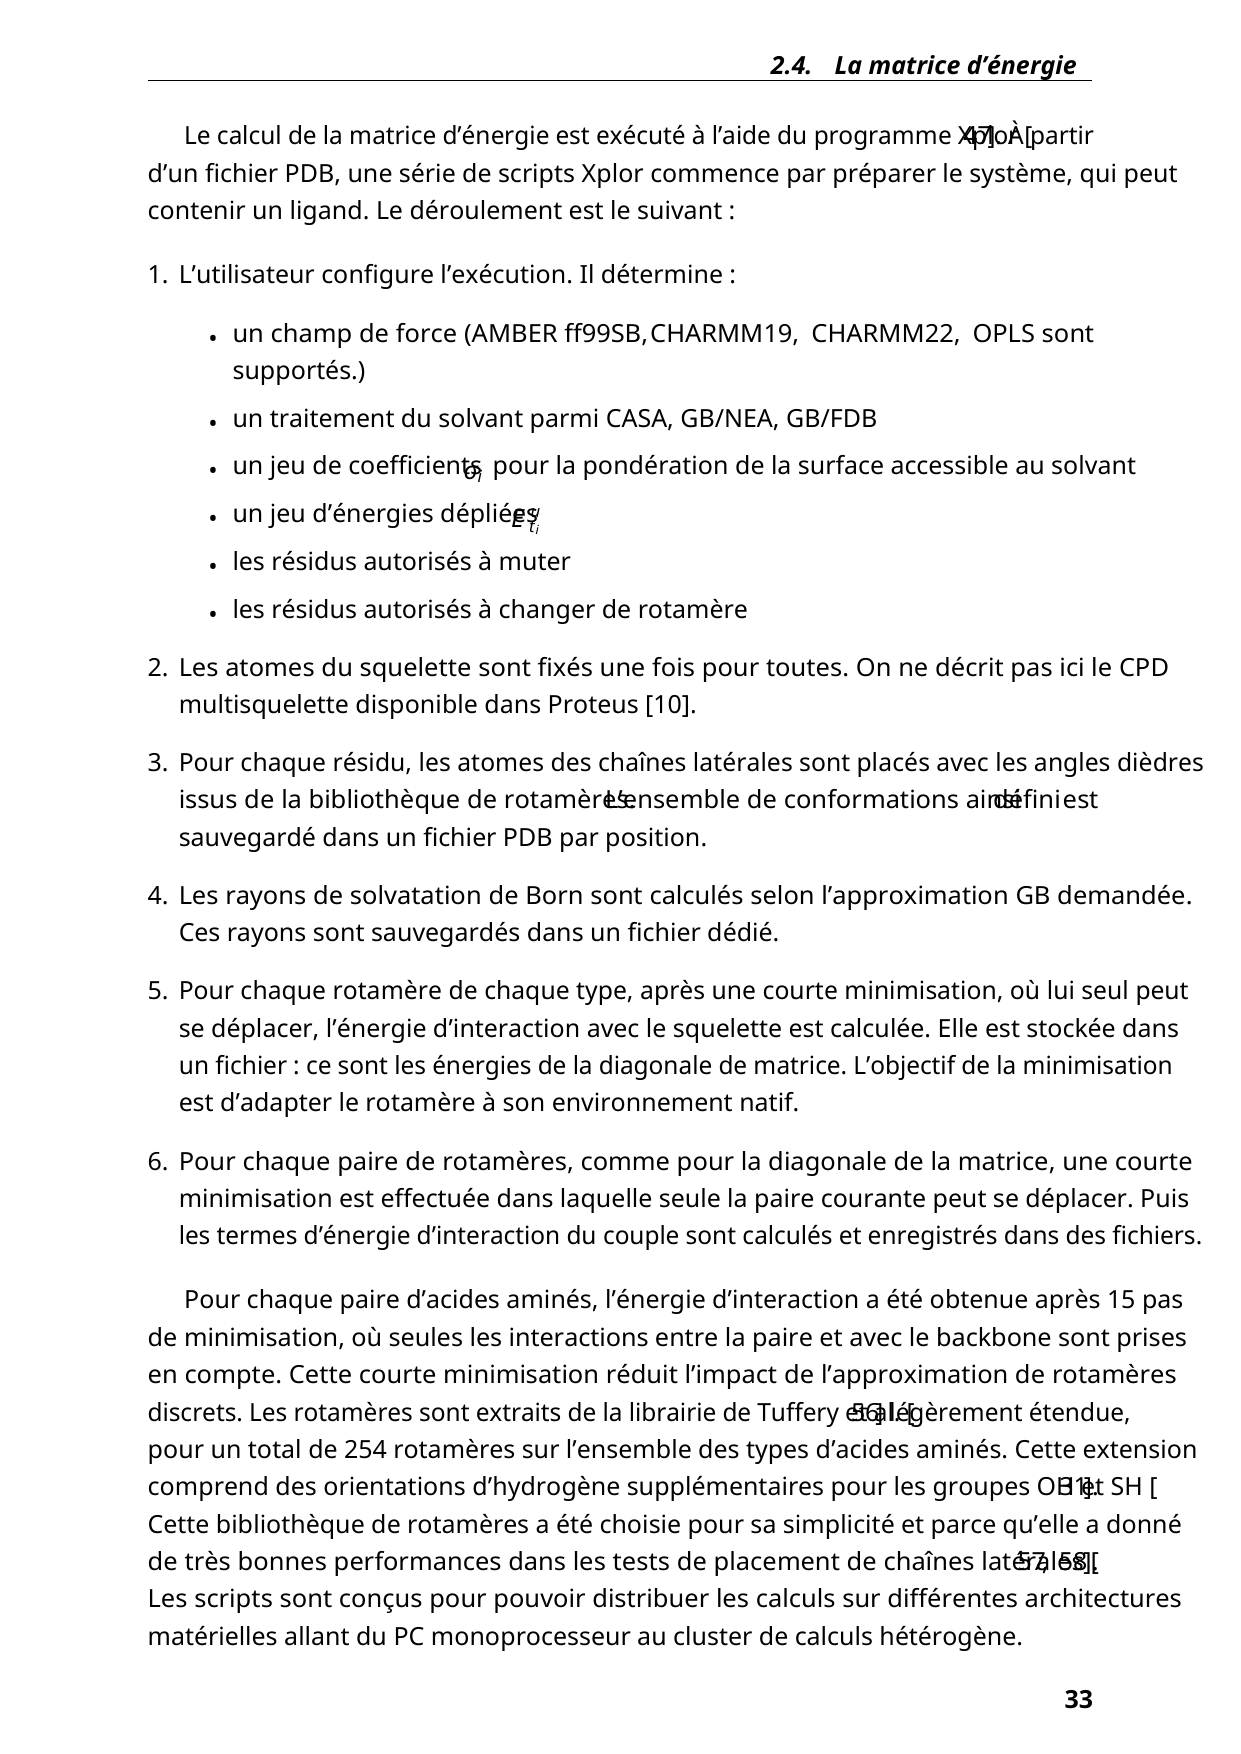

2.4.
La matrice d’énergie
Le calcul de la matrice d’énergie est exécuté à l’aide du programme Xplor [
47
]. À partir
d’un fichier PDB, une série de scripts Xplor commence par préparer le système, qui peut
contenir un ligand. Le déroulement est le suivant :
1.
L’utilisateur configure l’exécution. Il détermine :
un champ de force (AMBER ff99SB,
CHARMM19,
CHARMM22,
OPLS sont
•
supportés.)
un traitement du solvant parmi CASA, GB/NEA, GB/FDB
•
un jeu de coefficients
pour la pondération de la surface accessible au solvant
•
σ
i
un jeu d’énergies dépliées
u
•
E
t
i
les résidus autorisés à muter
•
les résidus autorisés à changer de rotamère
•
2.
Les atomes du squelette sont fixés une fois pour toutes. On ne décrit pas ici le CPD
multisquelette disponible dans Proteus [10].
3.
Pour chaque résidu, les atomes des chaînes latérales sont placés avec les angles dièdres
issus de la bibliothèque de rotamères.
L’ensemble de conformations ainsi
défini
est
sauvegardé dans un fichier PDB par position.
4.
Les rayons de solvatation de Born sont calculés selon l’approximation GB demandée.
Ces rayons sont sauvegardés dans un fichier dédié.
5.
Pour chaque rotamère de chaque type, après une courte minimisation, où lui seul peut
se déplacer, l’énergie d’interaction avec le squelette est calculée. Elle est stockée dans
un fichier : ce sont les énergies de la diagonale de matrice. L’objectif de la minimisation
est d’adapter le rotamère à son environnement natif.
6.
Pour chaque paire de rotamères, comme pour la diagonale de la matrice, une courte
minimisation est effectuée dans laquelle seule la paire courante peut se déplacer. Puis
les termes d’énergie d’interaction du couple sont calculés et enregistrés dans des fichiers.
Pour chaque paire d’acides aminés, l’énergie d’interaction a été obtenue après 15 pas
de minimisation, où seules les interactions entre la paire et avec le backbone sont prises
en compte. Cette courte minimisation réduit l’impact de l’approximation de rotamères
discrets. Les rotamères sont extraits de la librairie de Tuffery et al. [
56
] légèrement étendue,
pour un total de 254 rotamères sur l’ensemble des types d’acides aminés. Cette extension
comprend des orientations d’hydrogène supplémentaires pour les groupes OH et SH [
31
].
Cette bibliothèque de rotamères a été choisie pour sa simplicité et parce qu’elle a donné
de très bonnes performances dans les tests de placement de chaînes latérales [
57
,
58
].
Les scripts sont conçus pour pouvoir distribuer les calculs sur différentes architectures
matérielles allant du PC monoprocesseur au cluster de calculs hétérogène.
33